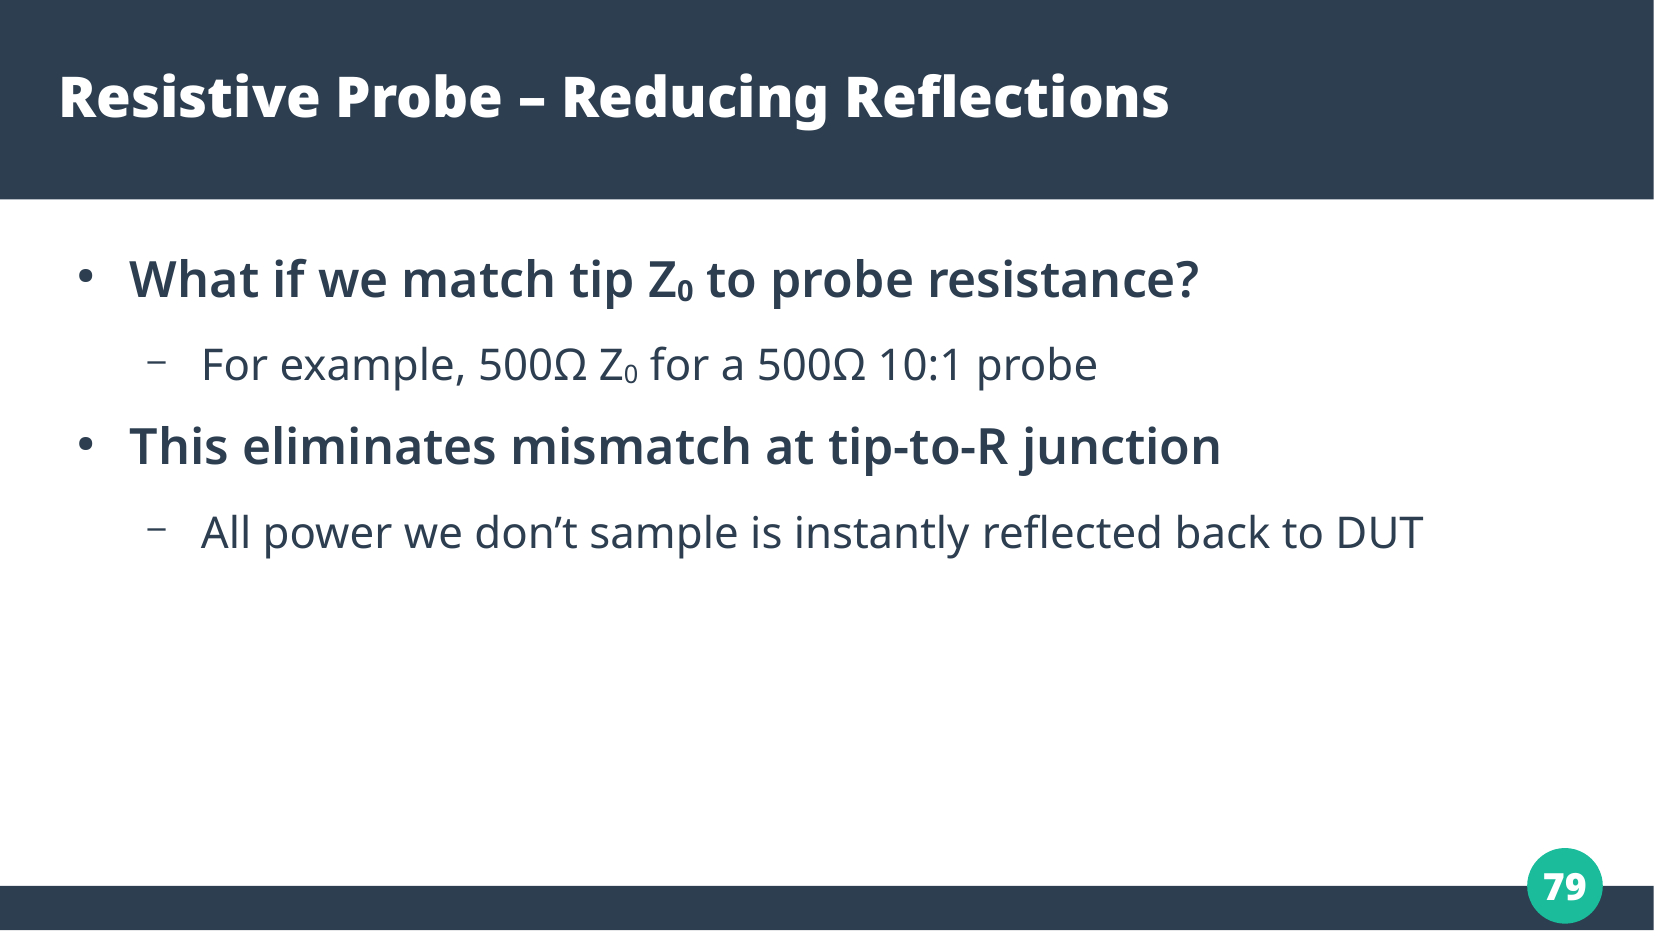

# Resistive Probe – Reducing Reflections
What if we match tip Z0 to probe resistance?
For example, 500Ω Z0 for a 500Ω 10:1 probe
This eliminates mismatch at tip-to-R junction
All power we don’t sample is instantly reflected back to DUT